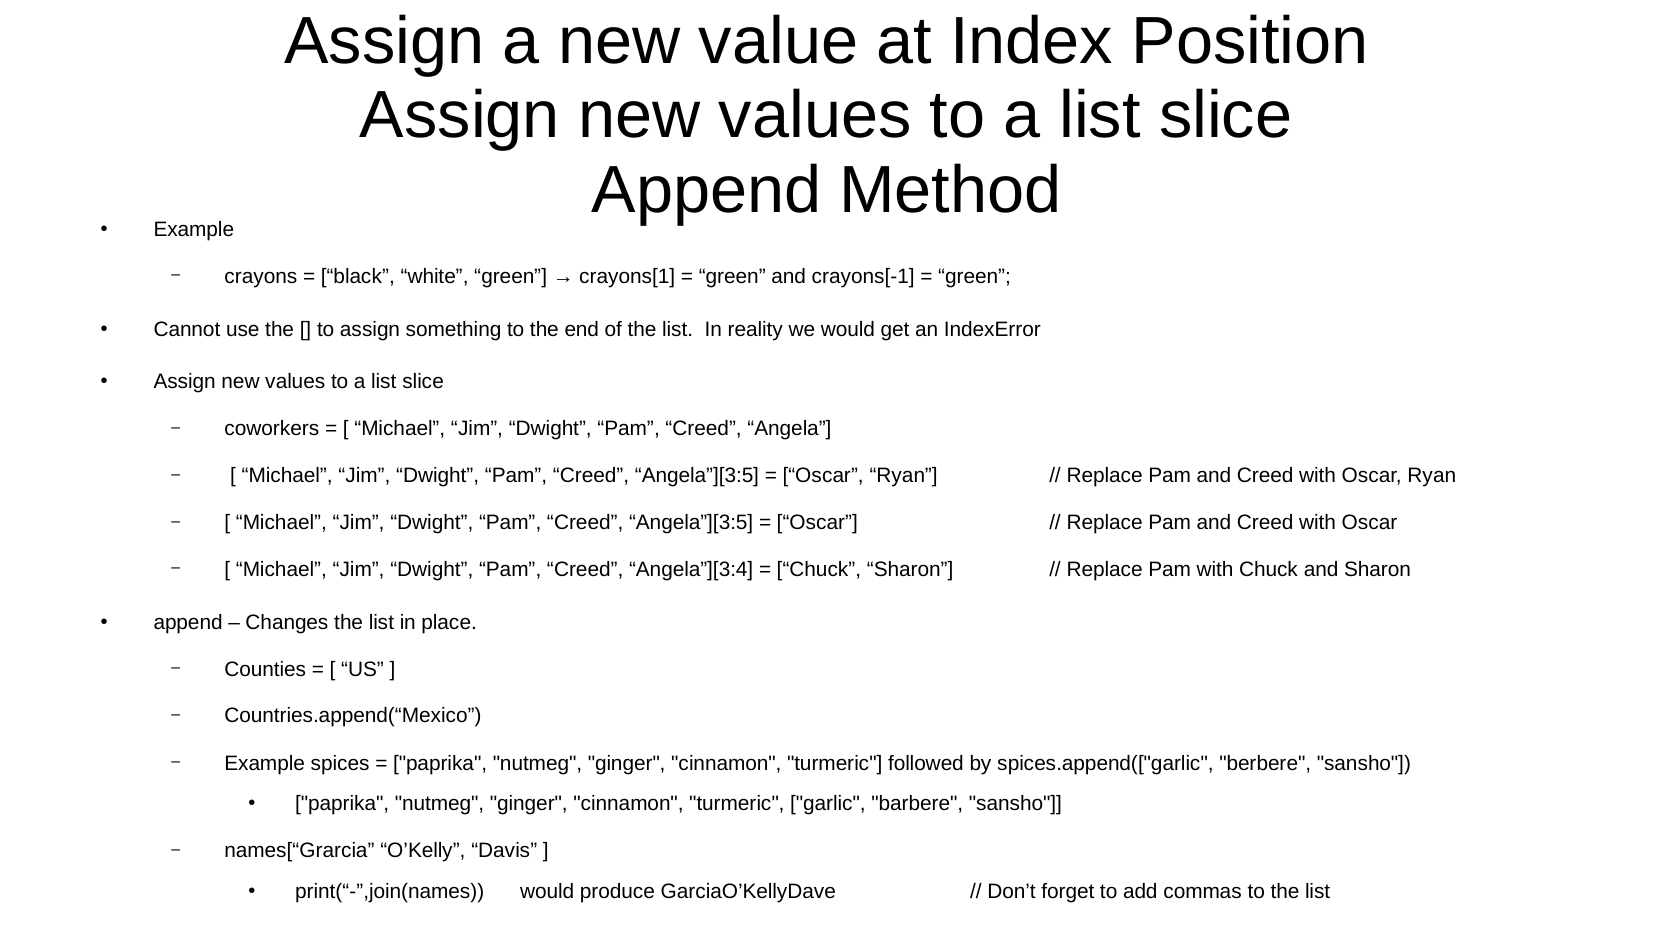

# Assign a new value at Index Position Assign new values to a list slice Append Method
Example
crayons = [“black”, “white”, “green”] → crayons[1] = “green” and crayons[-1] = “green”;
Cannot use the [] to assign something to the end of the list. In reality we would get an IndexError
Assign new values to a list slice
coworkers = [ “Michael”, “Jim”, “Dwight”, “Pam”, “Creed”, “Angela”]
 [ “Michael”, “Jim”, “Dwight”, “Pam”, “Creed”, “Angela”][3:5] = [“Oscar”, “Ryan”]		// Replace Pam and Creed with Oscar, Ryan
[ “Michael”, “Jim”, “Dwight”, “Pam”, “Creed”, “Angela”][3:5] = [“Oscar”]			// Replace Pam and Creed with Oscar
[ “Michael”, “Jim”, “Dwight”, “Pam”, “Creed”, “Angela”][3:4] = [“Chuck”, “Sharon”]		// Replace Pam with Chuck and Sharon
append – Changes the list in place.
Counties = [ “US” ]
Countries.append(“Mexico”)
Example spices = ["paprika", "nutmeg", "ginger", "cinnamon", "turmeric"] followed by spices.append(["garlic", "berbere", "sansho"])
["paprika", "nutmeg", "ginger", "cinnamon", "turmeric", ["garlic", "barbere", "sansho"]]
names[“Grarcia” “O’Kelly”, “Davis” ]
print(“-”,join(names))	would produce GarciaO’KellyDave		// Don’t forget to add commas to the list